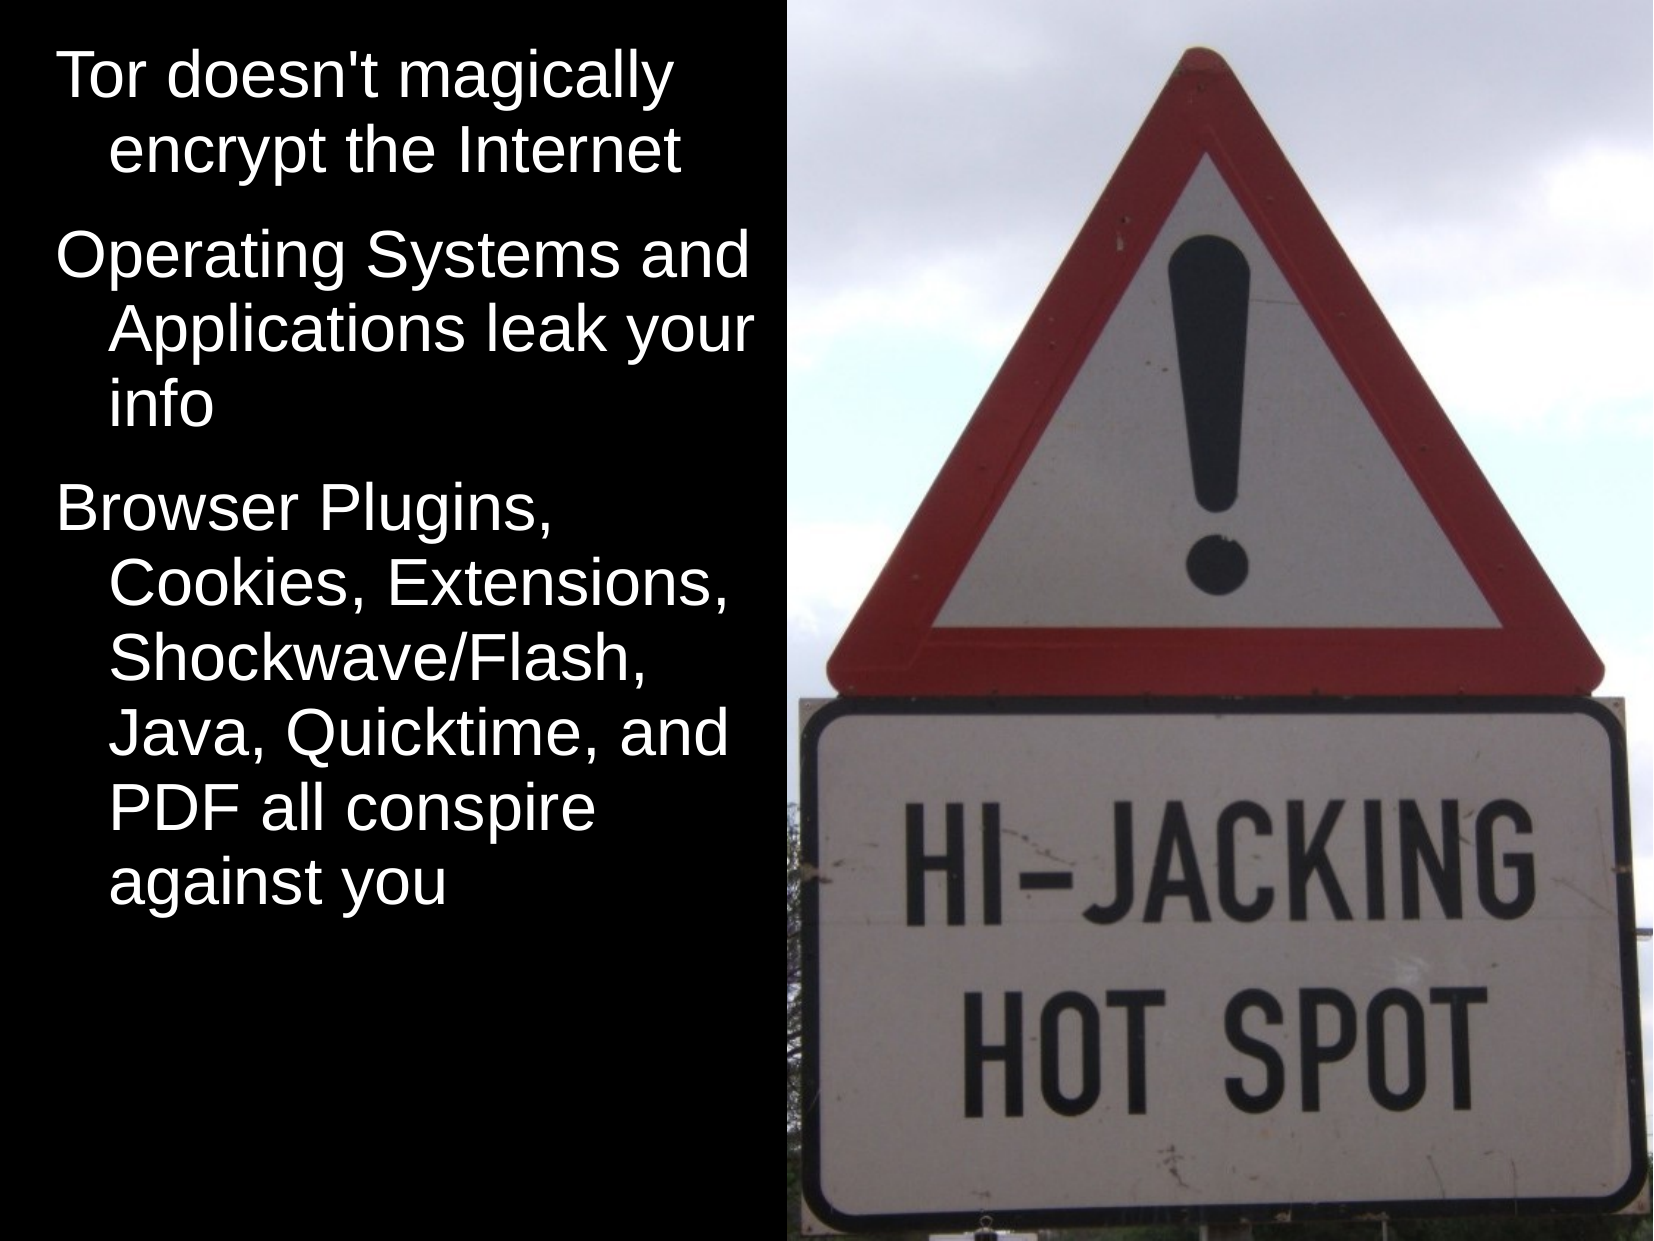

# Tor doesn't magically encrypt the Internet
Operating Systems and Applications leak your info
Browser Plugins, Cookies, Extensions, Shockwave/Flash, Java, Quicktime, and PDF all conspire against you